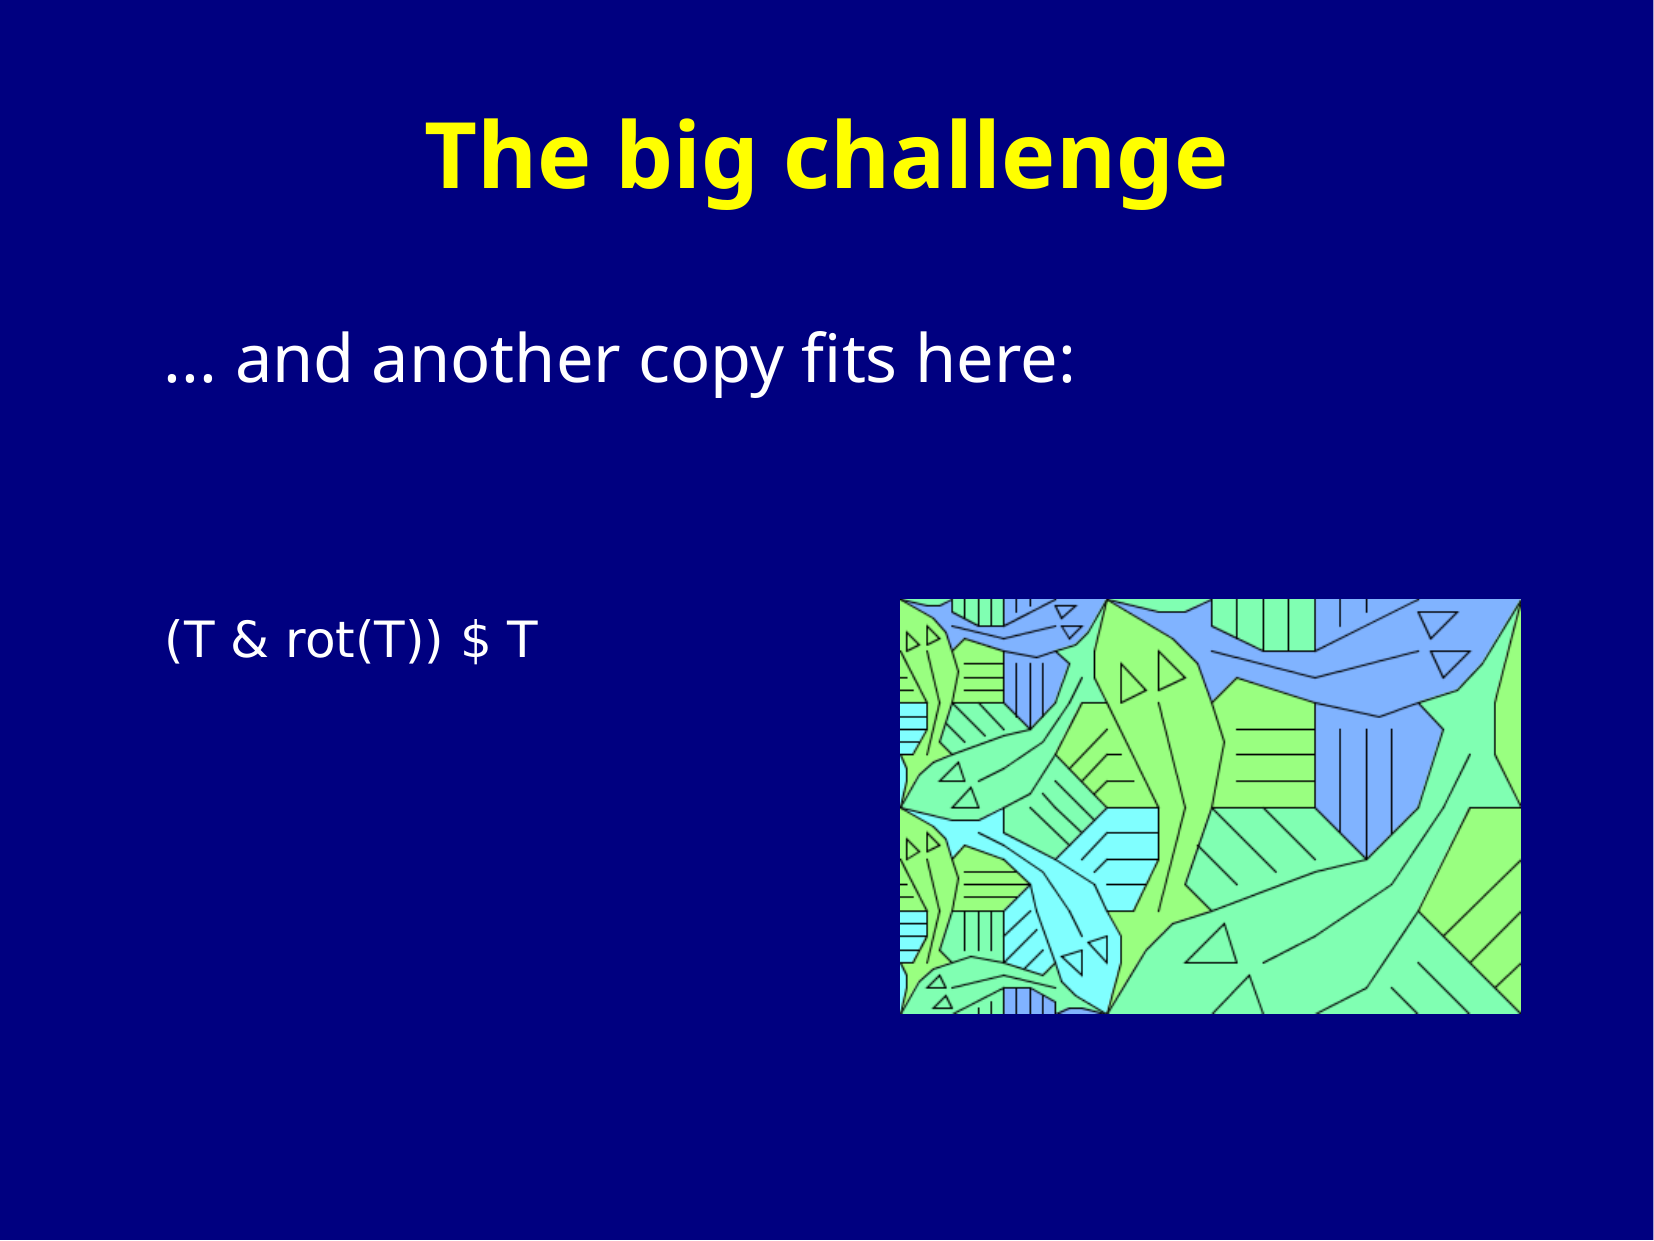

# The big challenge
... and another copy fits here:
(T & rot(T)) $ T